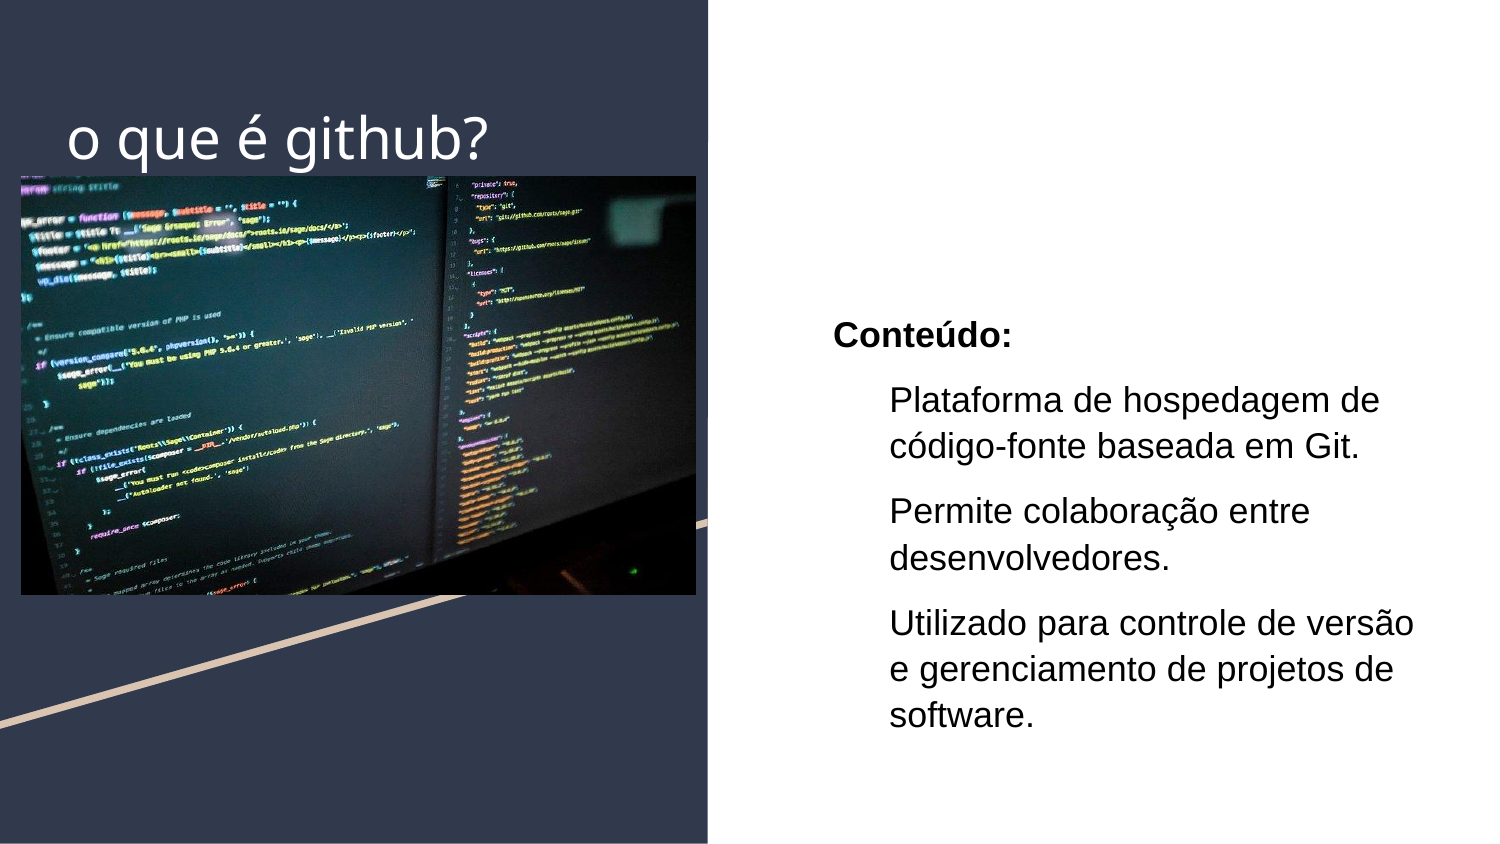

# o que é github?
Conteúdo:
Plataforma de hospedagem de código-fonte baseada em Git.
Permite colaboração entre desenvolvedores.
Utilizado para controle de versão e gerenciamento de projetos de software.